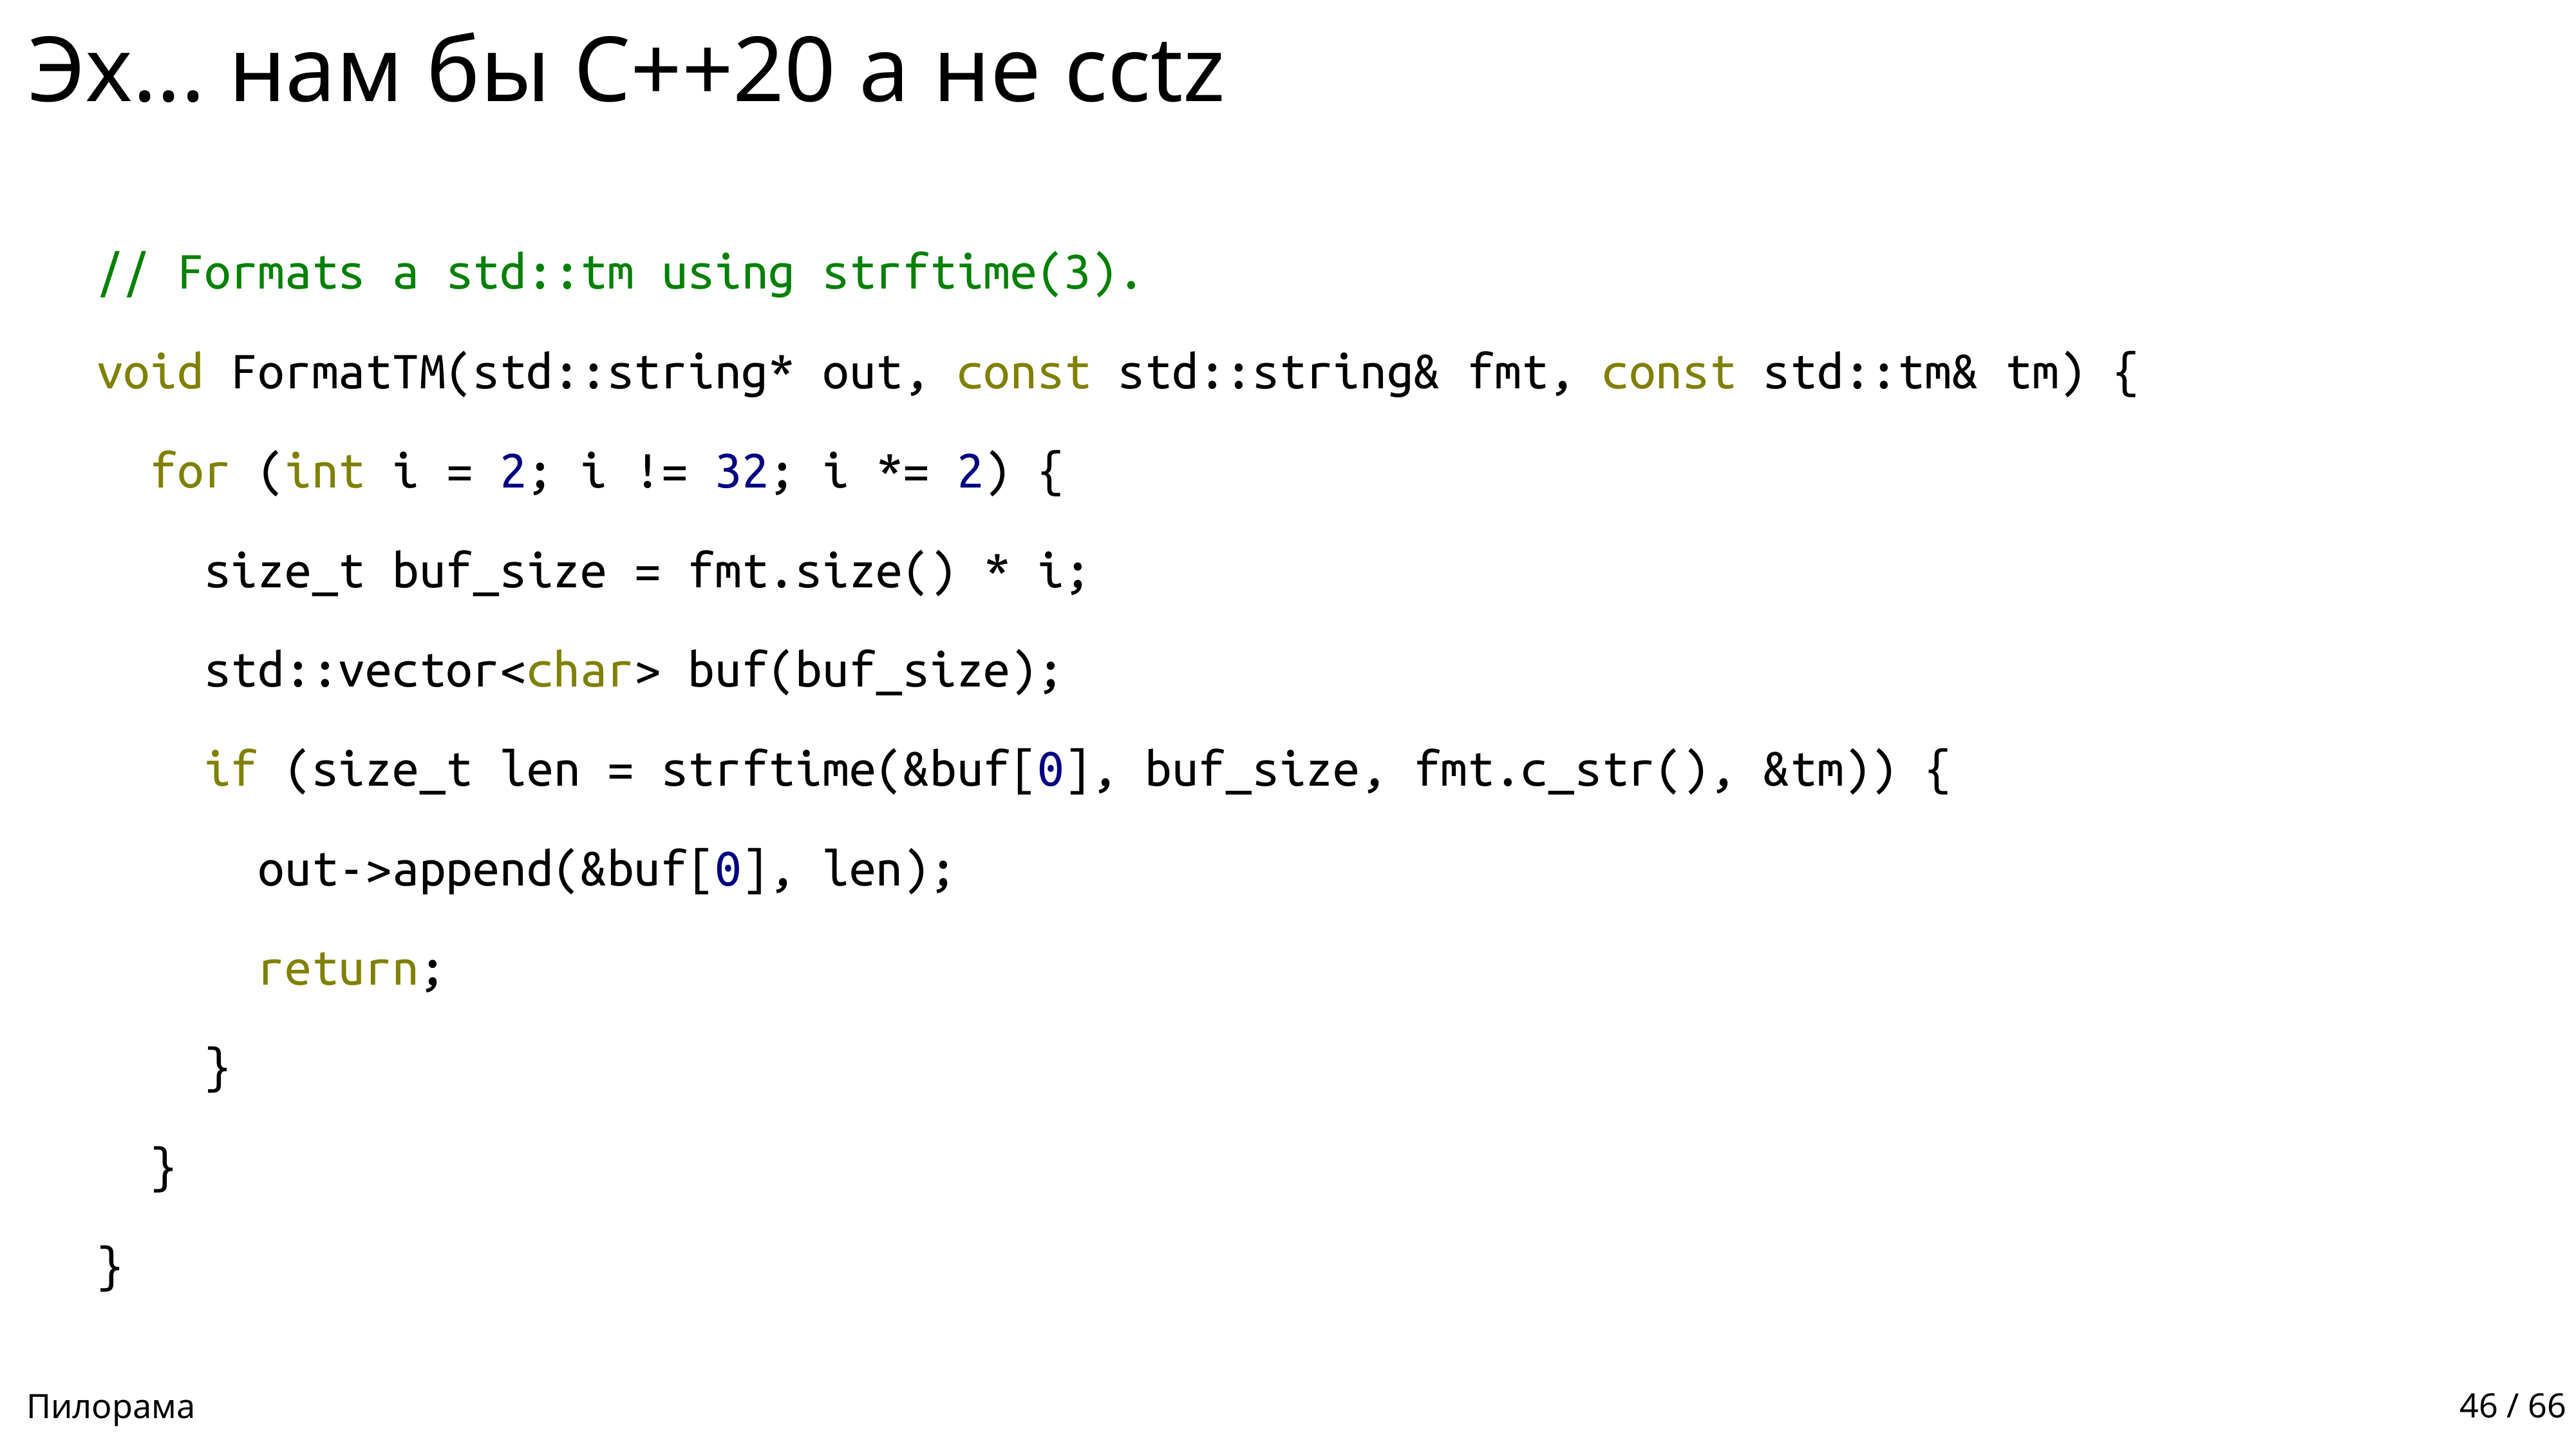

# Эх... нам бы C++20 а не cctz
// Formats a std::tm using strftime(3).
void FormatTM(std::string* out, const std::string& fmt, const std::tm& tm) {
 for (int i = 2; i != 32; i *= 2) {
 size_t buf_size = fmt.size() * i;
 std::vector<char> buf(buf_size);
 if (size_t len = strftime(&buf[0], buf_size, fmt.c_str(), &tm)) {
 out->append(&buf[0], len);
 return;
 }
 }
}
Пилорама